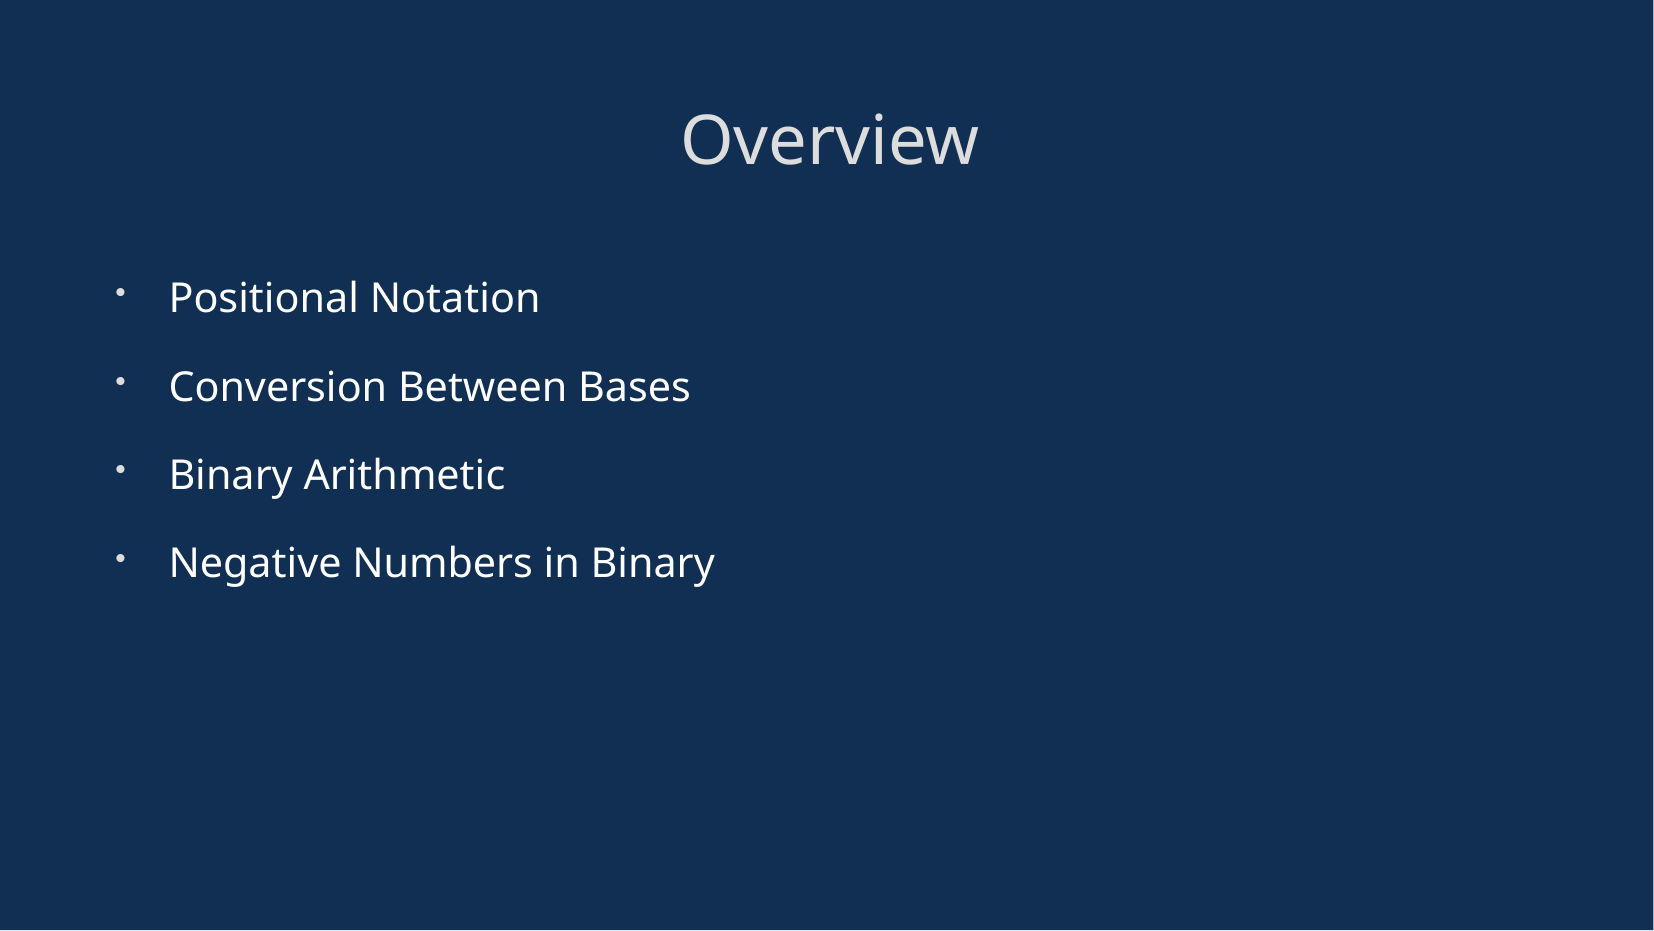

# Overview
Positional Notation
Conversion Between Bases
Binary Arithmetic
Negative Numbers in Binary